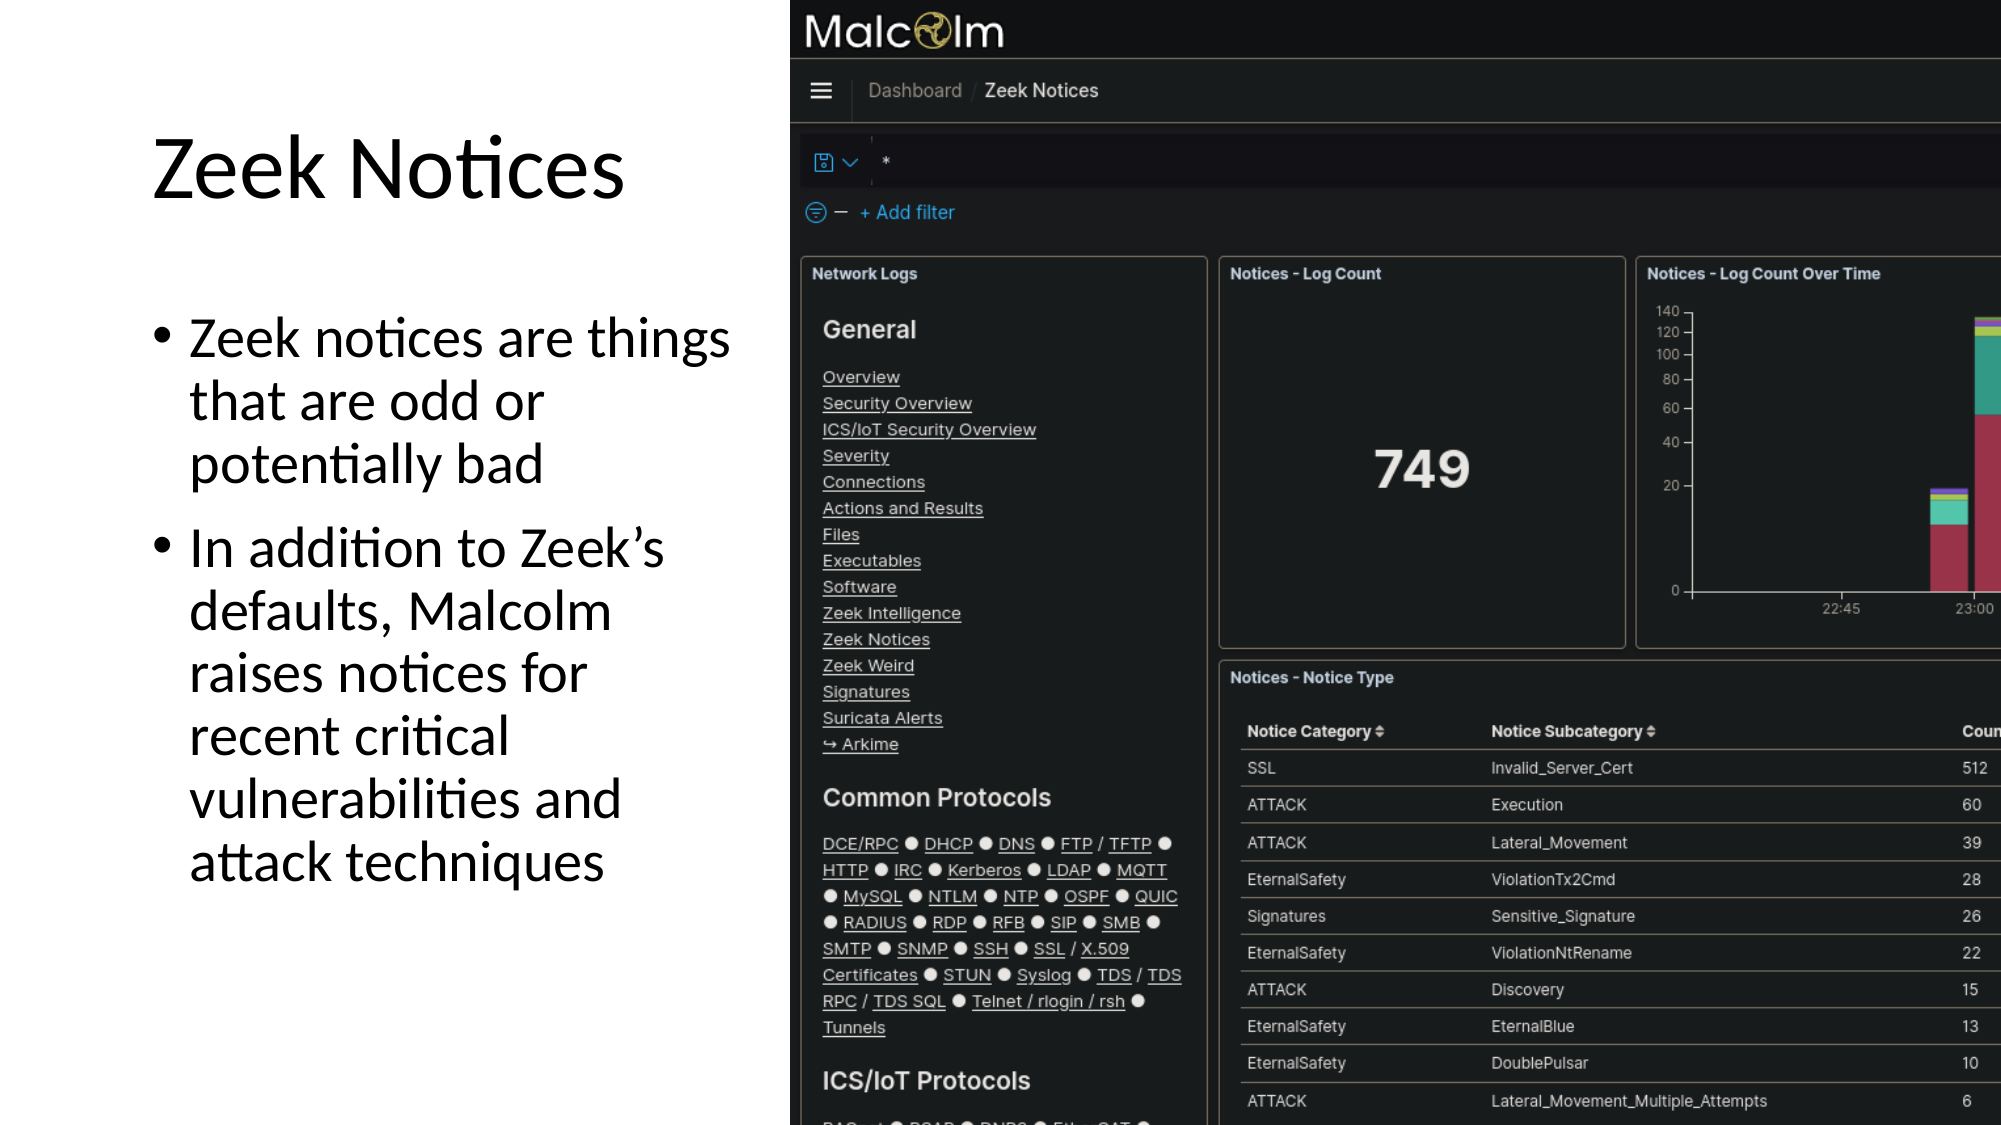

# Zeek Notices
Zeek notices are things that are odd or potentially bad
In addition to Zeek’s defaults, Malcolm raises notices for recent critical vulnerabilities and attack techniques